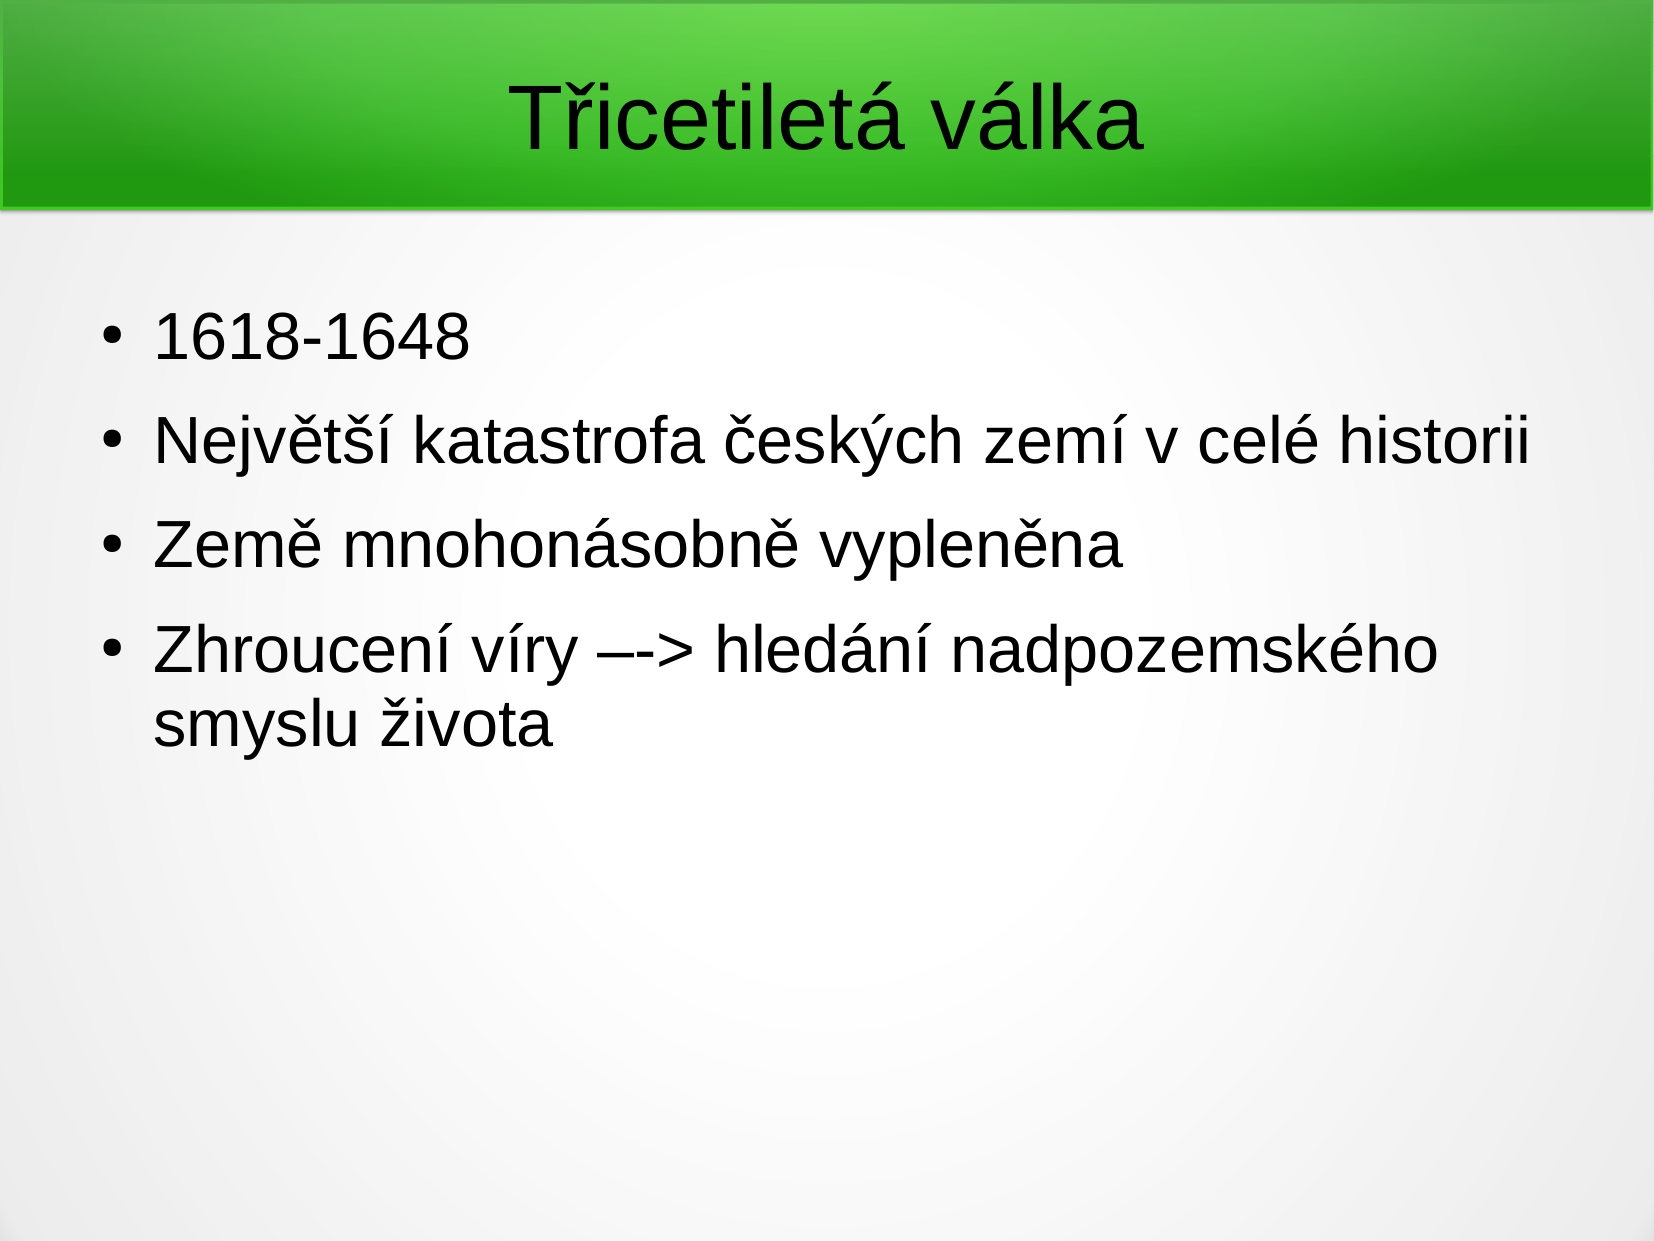

# Třicetiletá válka
1618-1648
Největší katastrofa českých zemí v celé historii
Země mnohonásobně vypleněna
Zhroucení víry –-> hledání nadpozemského smyslu života